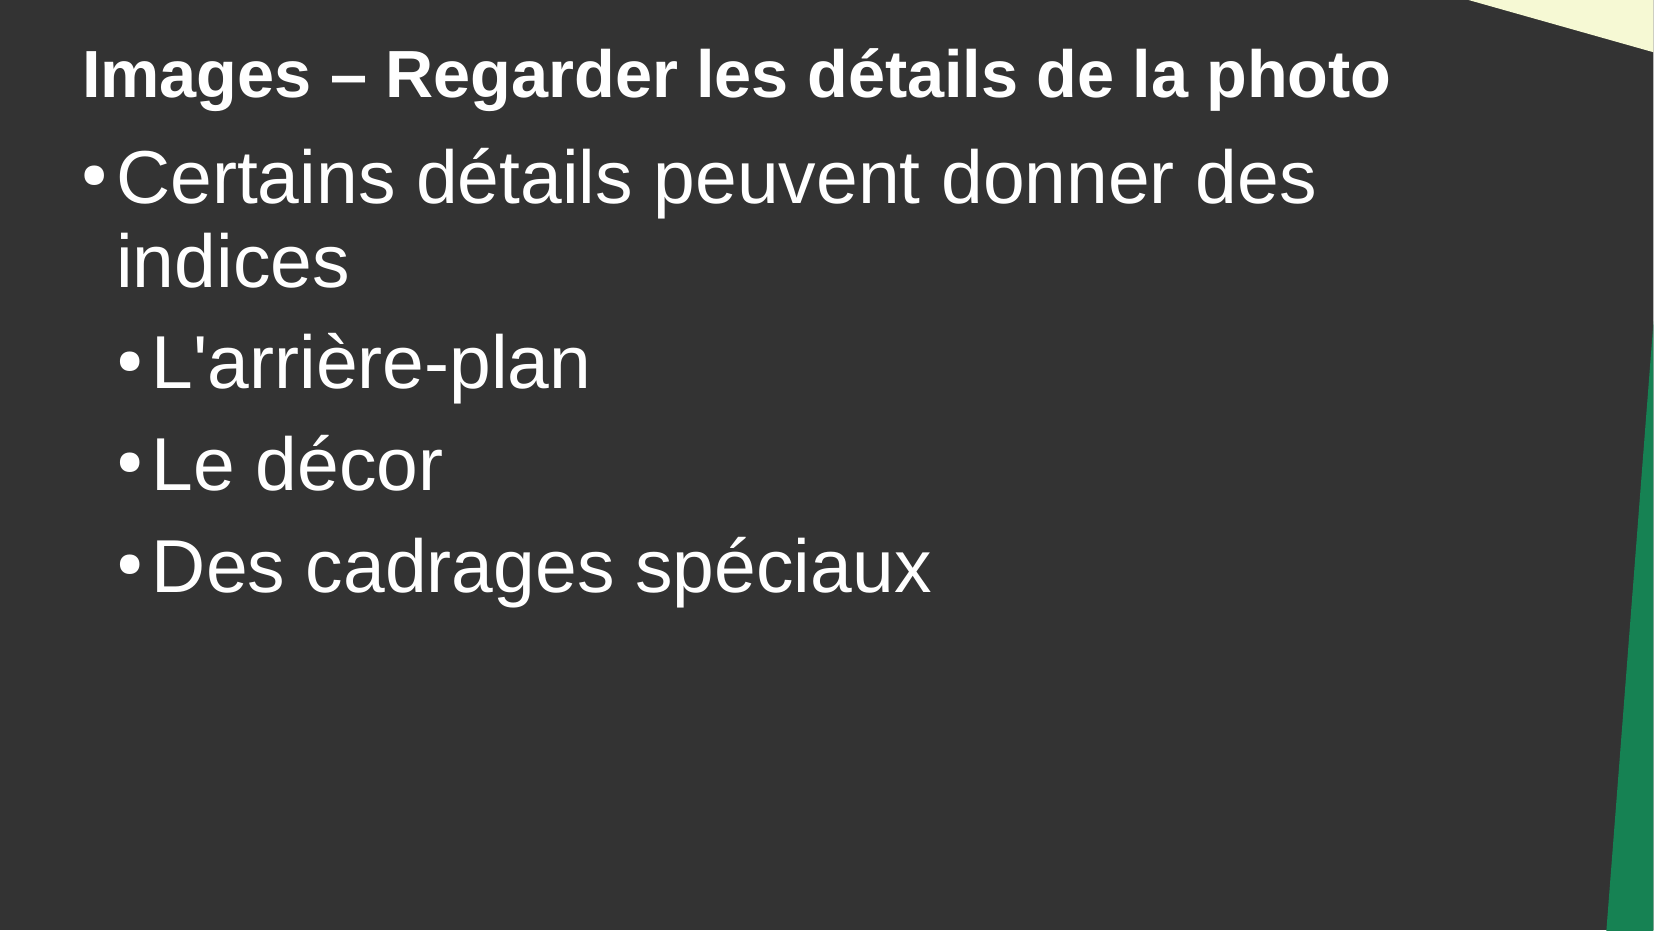

# Images – Regarder les détails de la photo
Certains détails peuvent donner des indices
L'arrière-plan
Le décor
Des cadrages spéciaux